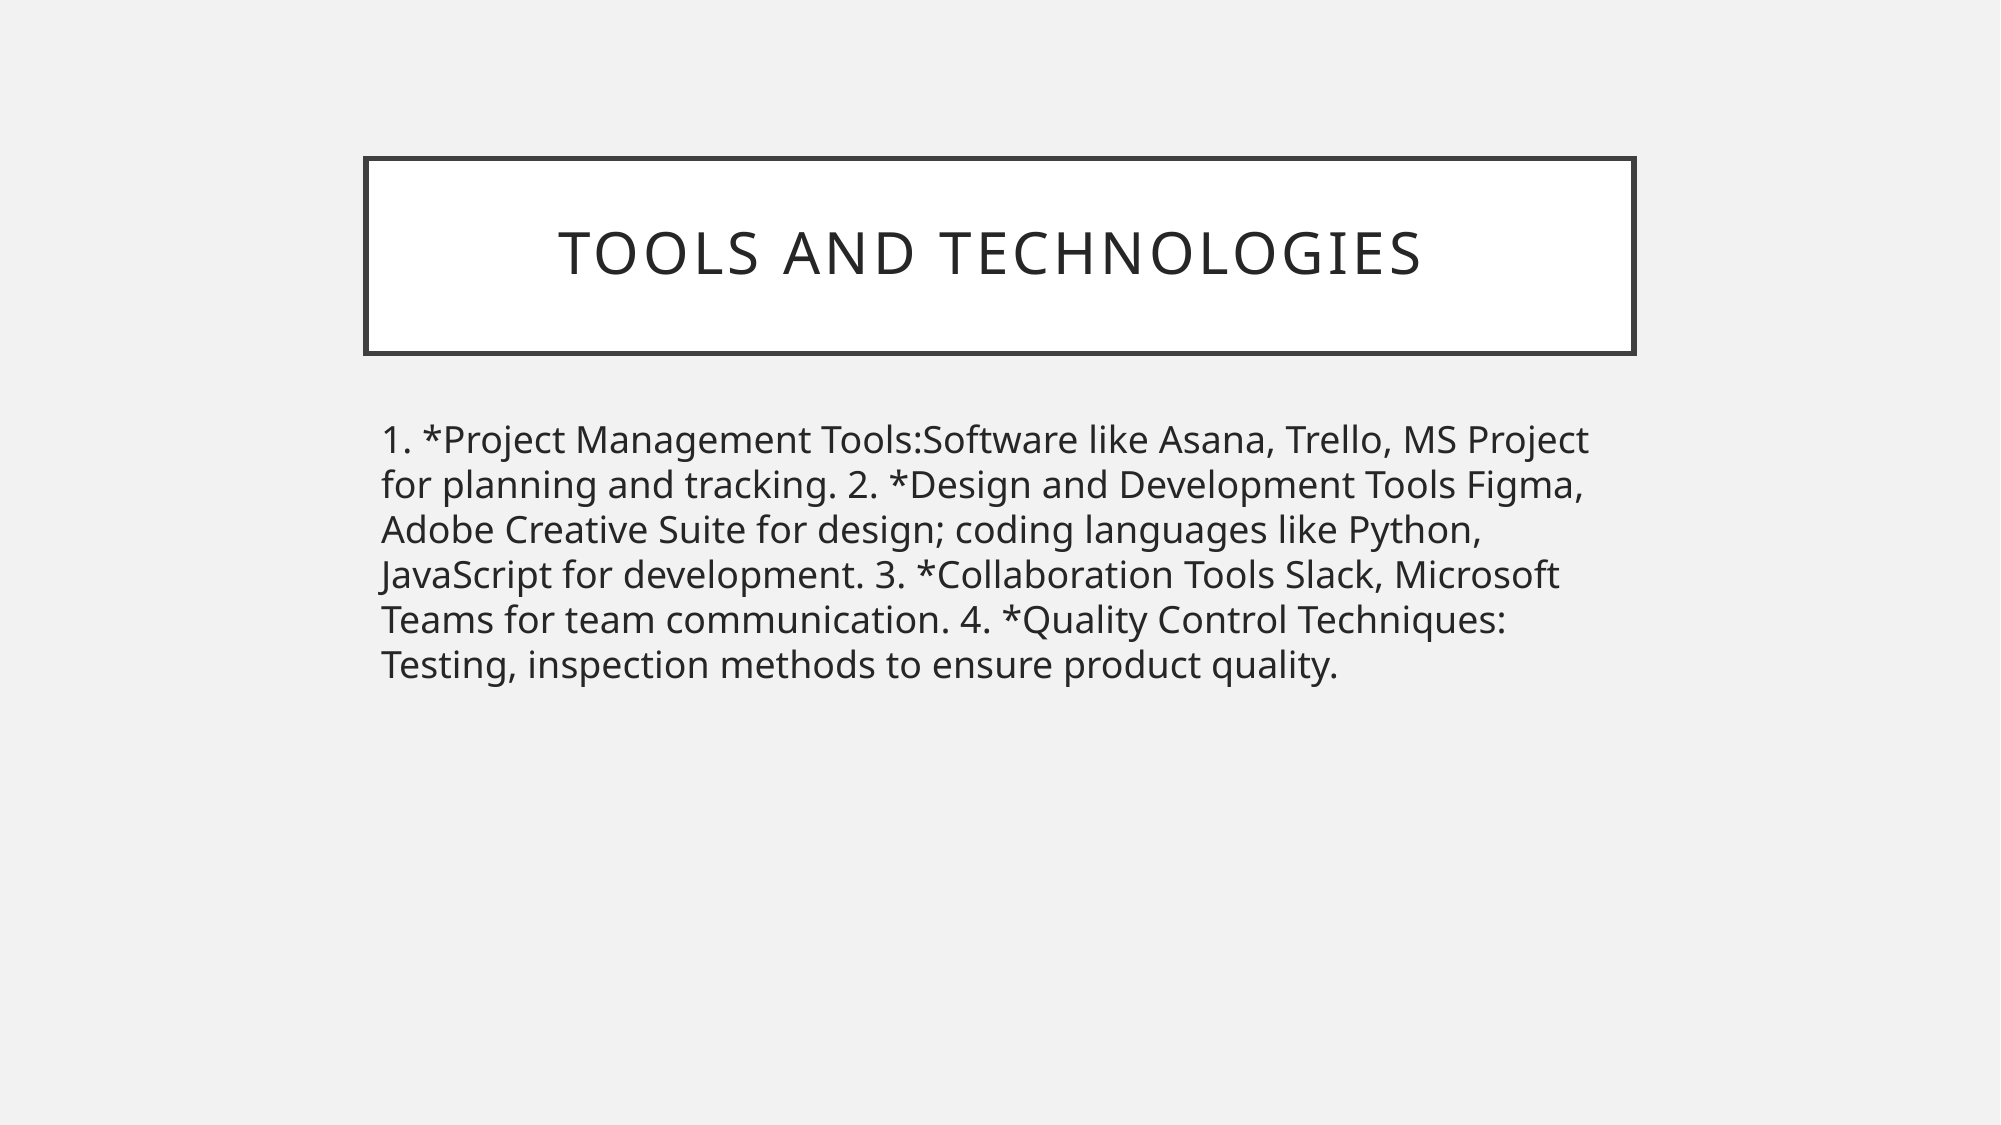

# TOOLS AND TECHNOLOGIES
1. *Project Management Tools:Software like Asana, Trello, MS Project for planning and tracking. 2. *Design and Development Tools Figma, Adobe Creative Suite for design; coding languages like Python, JavaScript for development. 3. *Collaboration Tools Slack, Microsoft Teams for team communication. 4. *Quality Control Techniques: Testing, inspection methods to ensure product quality.